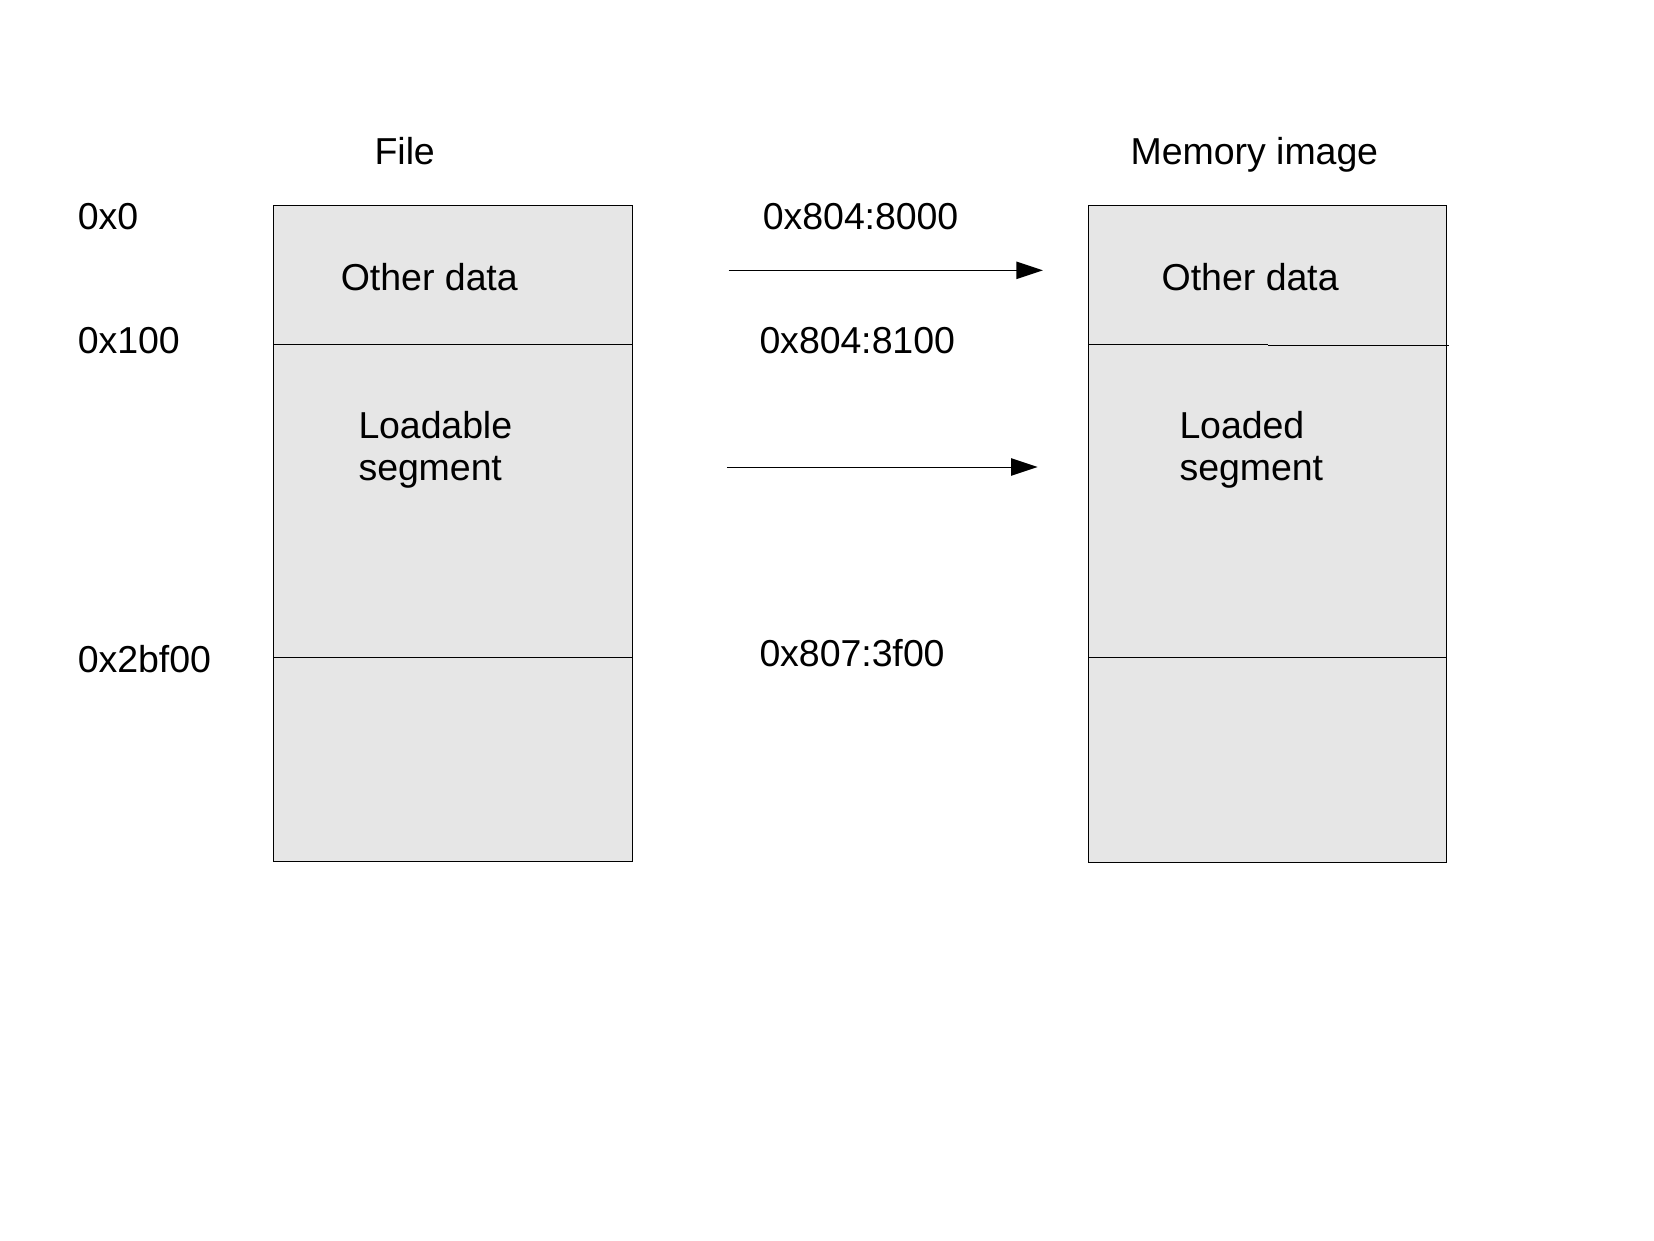

File
Memory image
0x0
0x804:8000
Other data
Other data
0x100
0x804:8100
Loadable
segment
Loaded
segment
0x807:3f00
0x2bf00